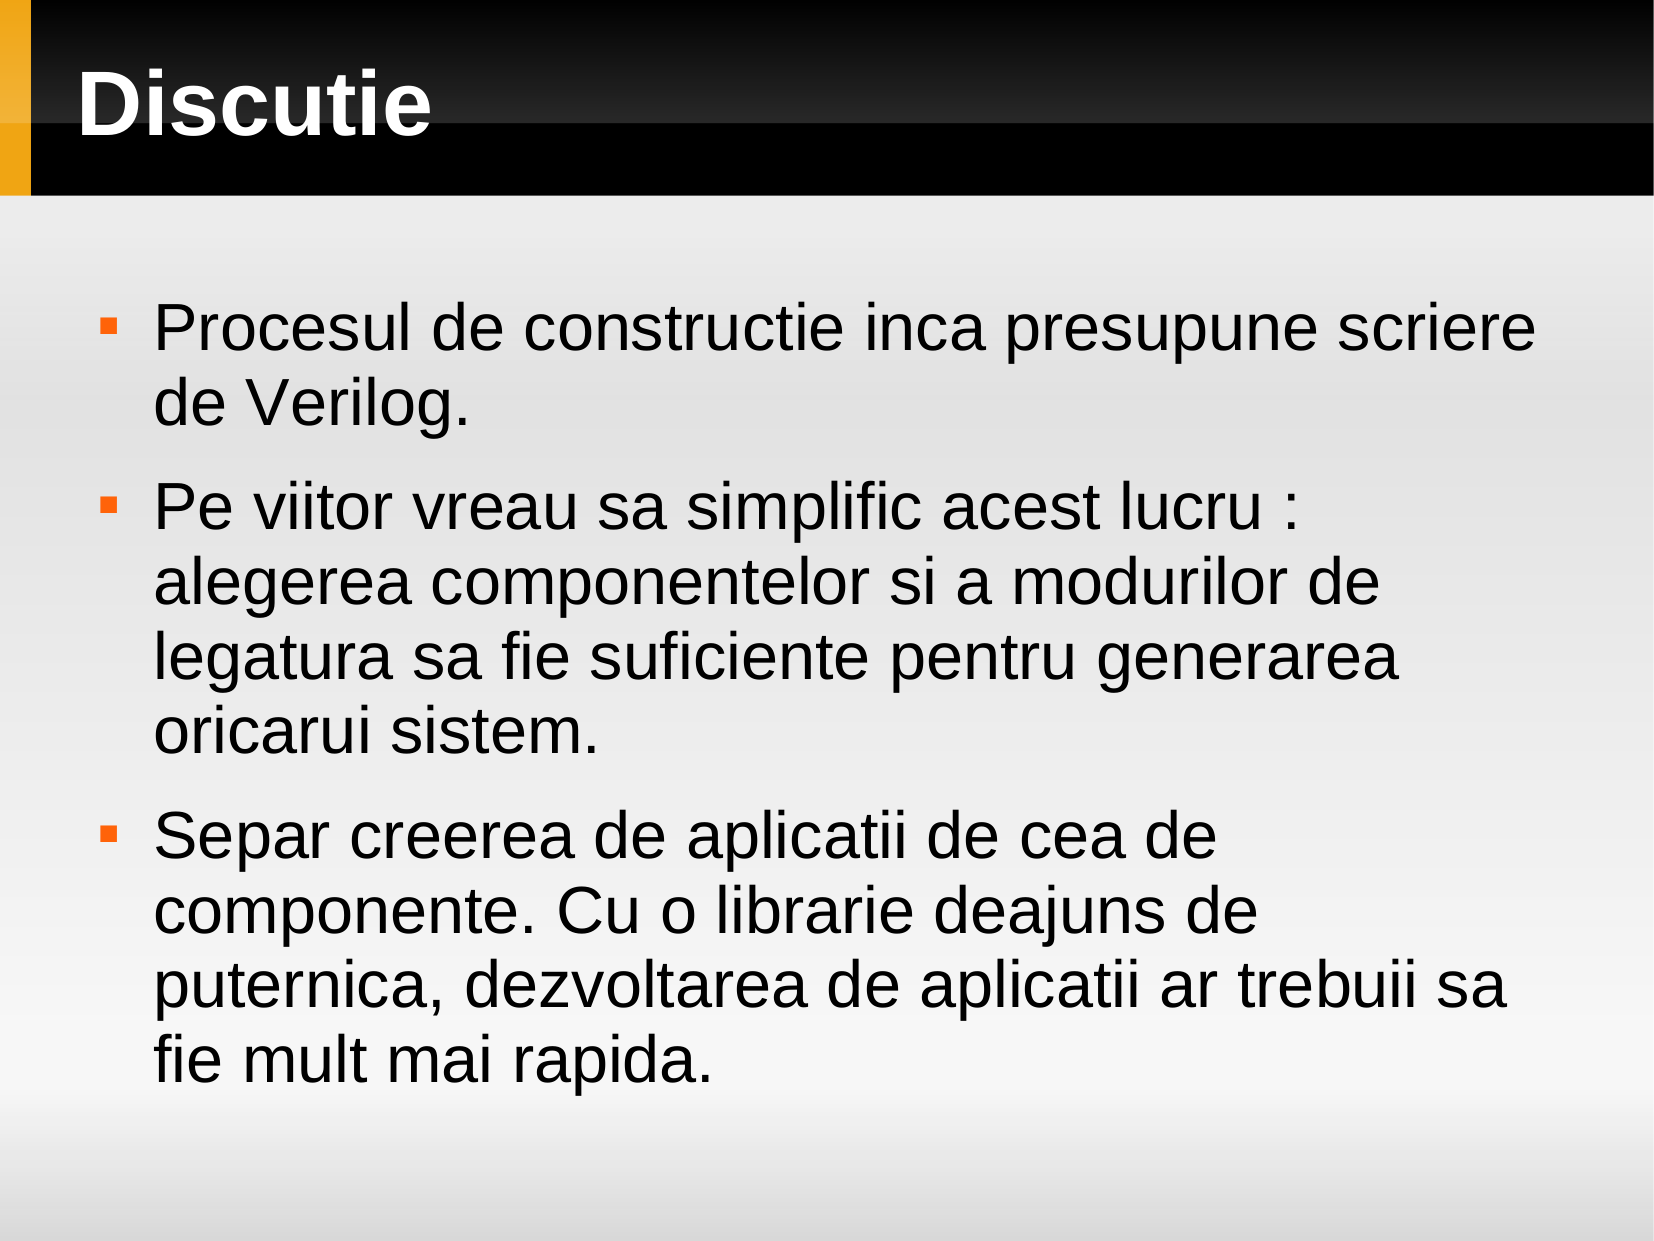

# Discutie
Procesul de constructie inca presupune scriere de Verilog.
Pe viitor vreau sa simplific acest lucru : alegerea componentelor si a modurilor de legatura sa fie suficiente pentru generarea oricarui sistem.
Separ creerea de aplicatii de cea de componente. Cu o librarie deajuns de puternica, dezvoltarea de aplicatii ar trebuii sa fie mult mai rapida.